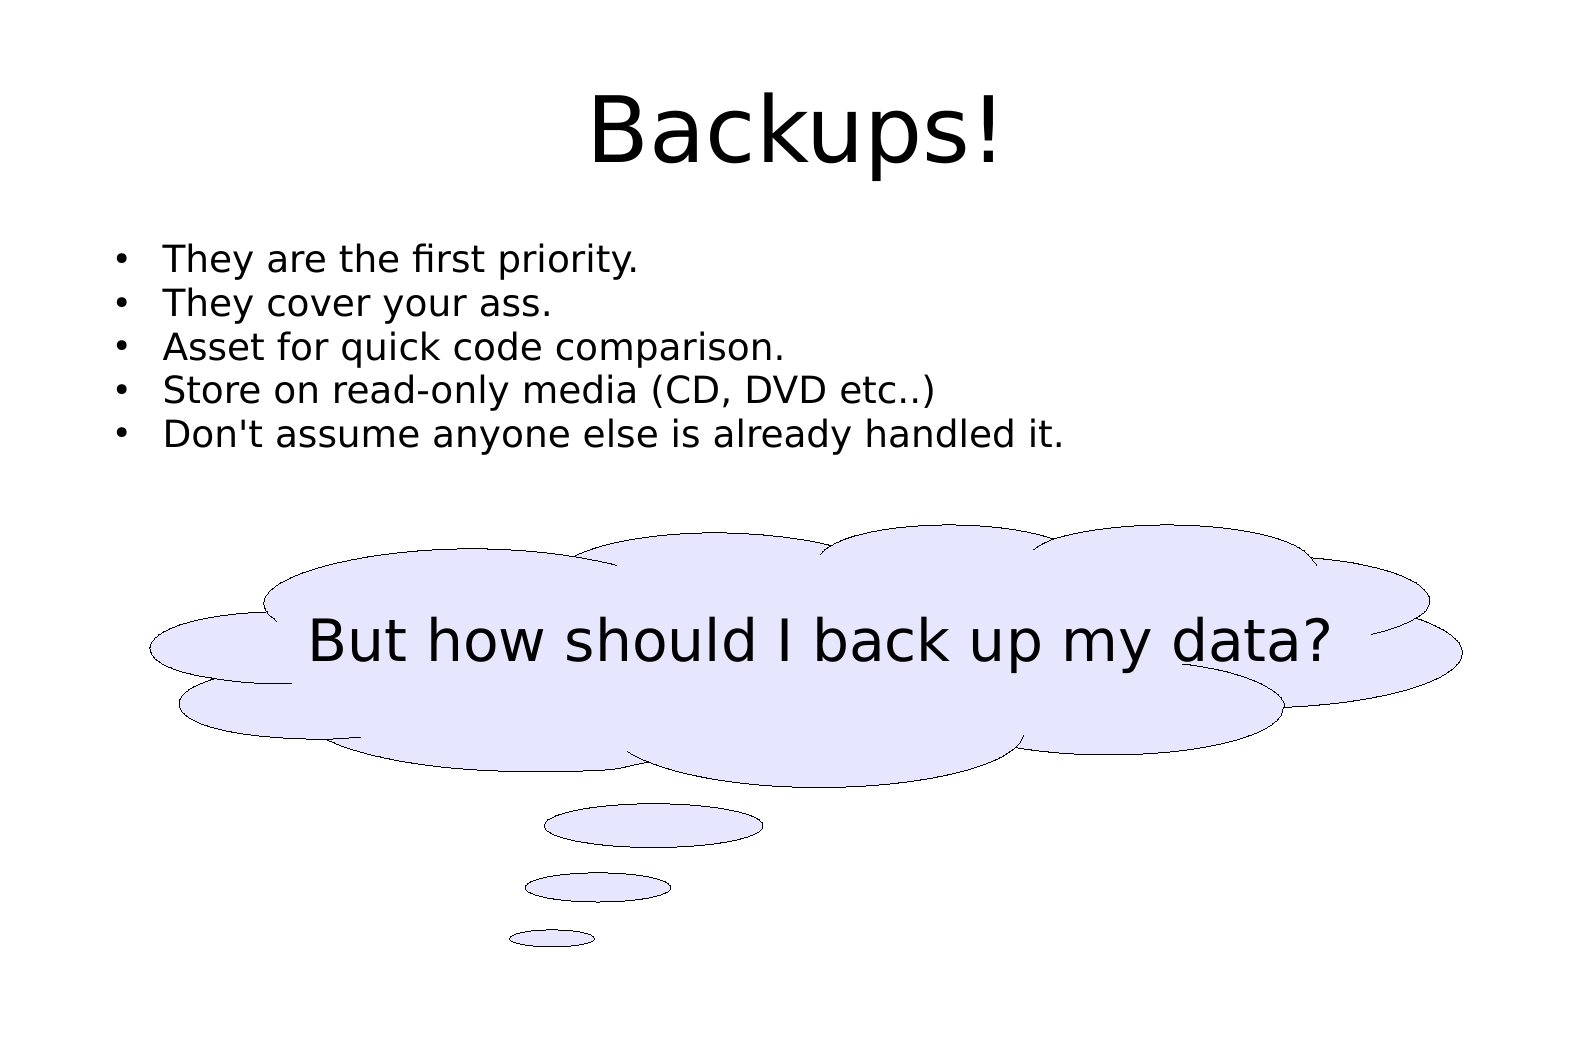

# Backups!
 They are the first priority.
 They cover your ass.
 Asset for quick code comparison.
 Store on read-only media (CD, DVD etc..)
 Don't assume anyone else is already handled it.
But how should I back up my data?